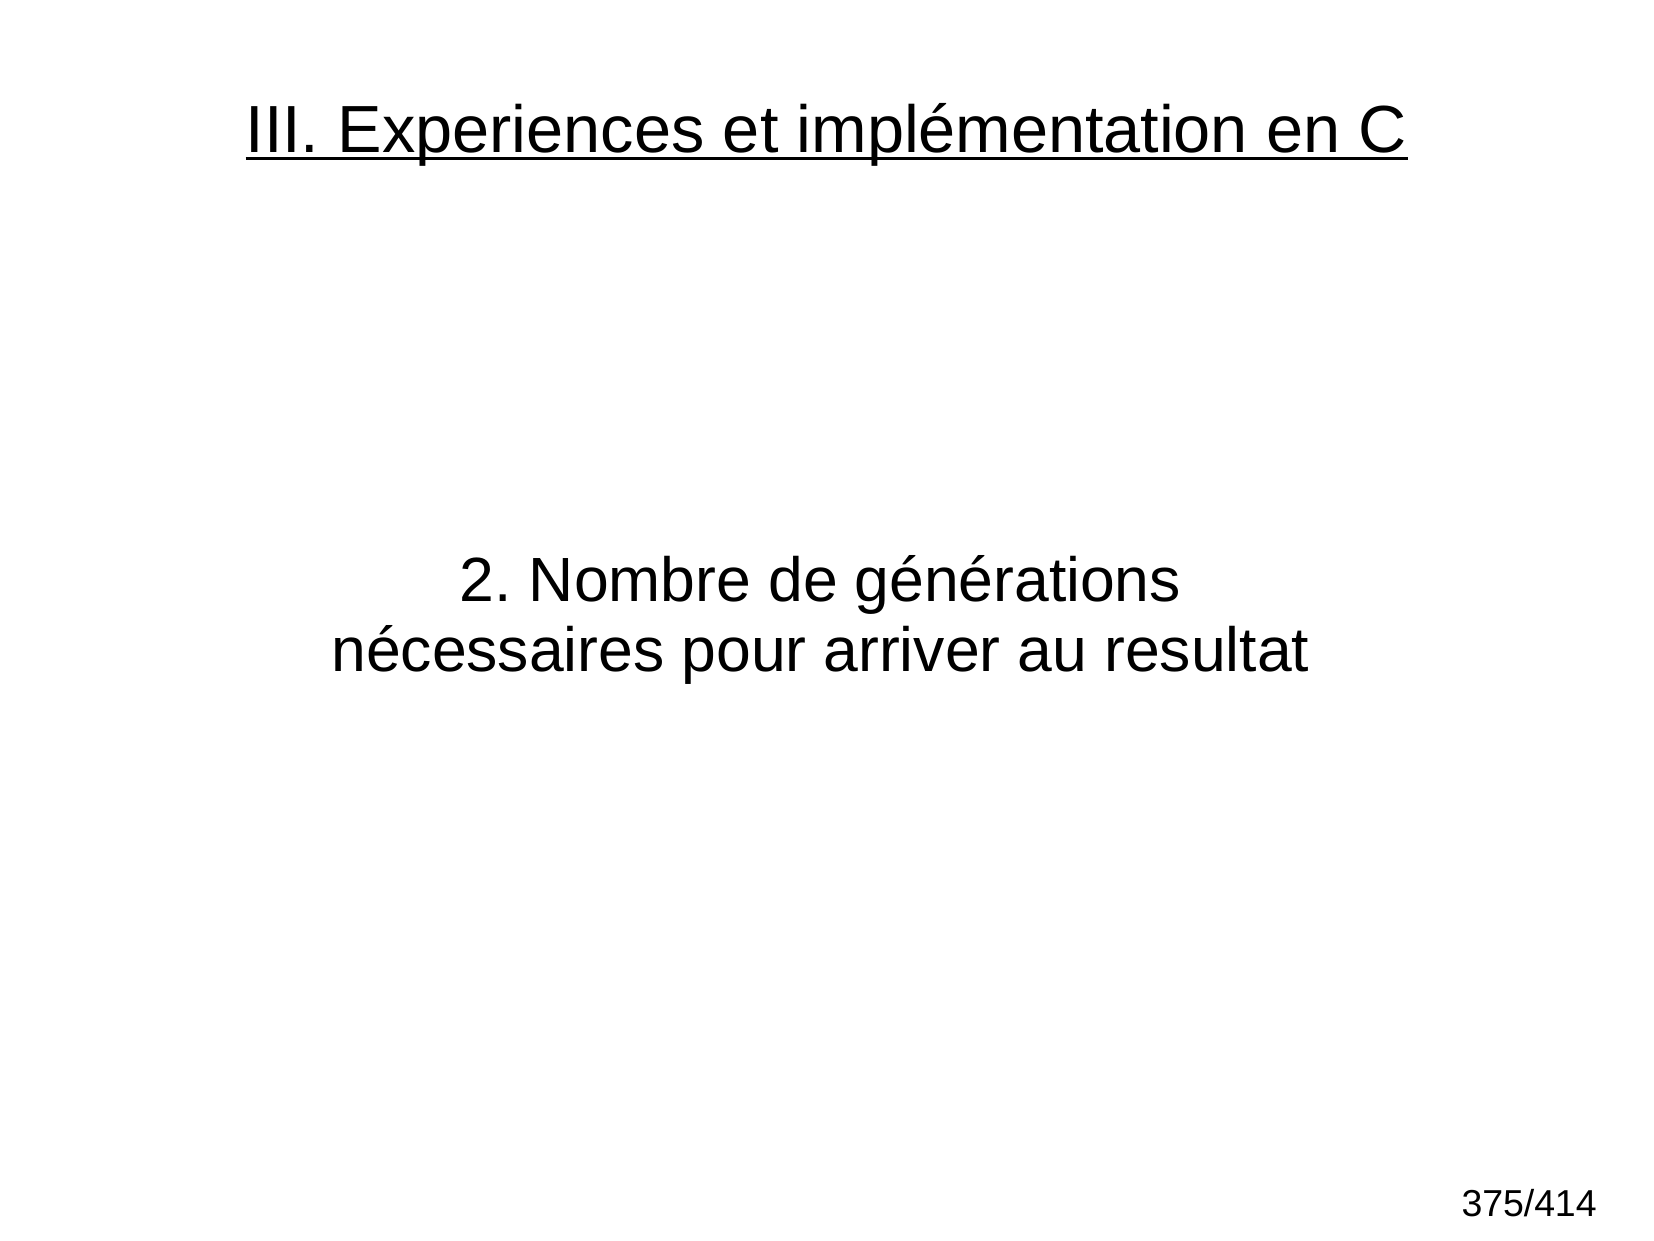

# III. Experiences et implémentation en C
2. Nombre de générations nécessaires pour arriver au resultat